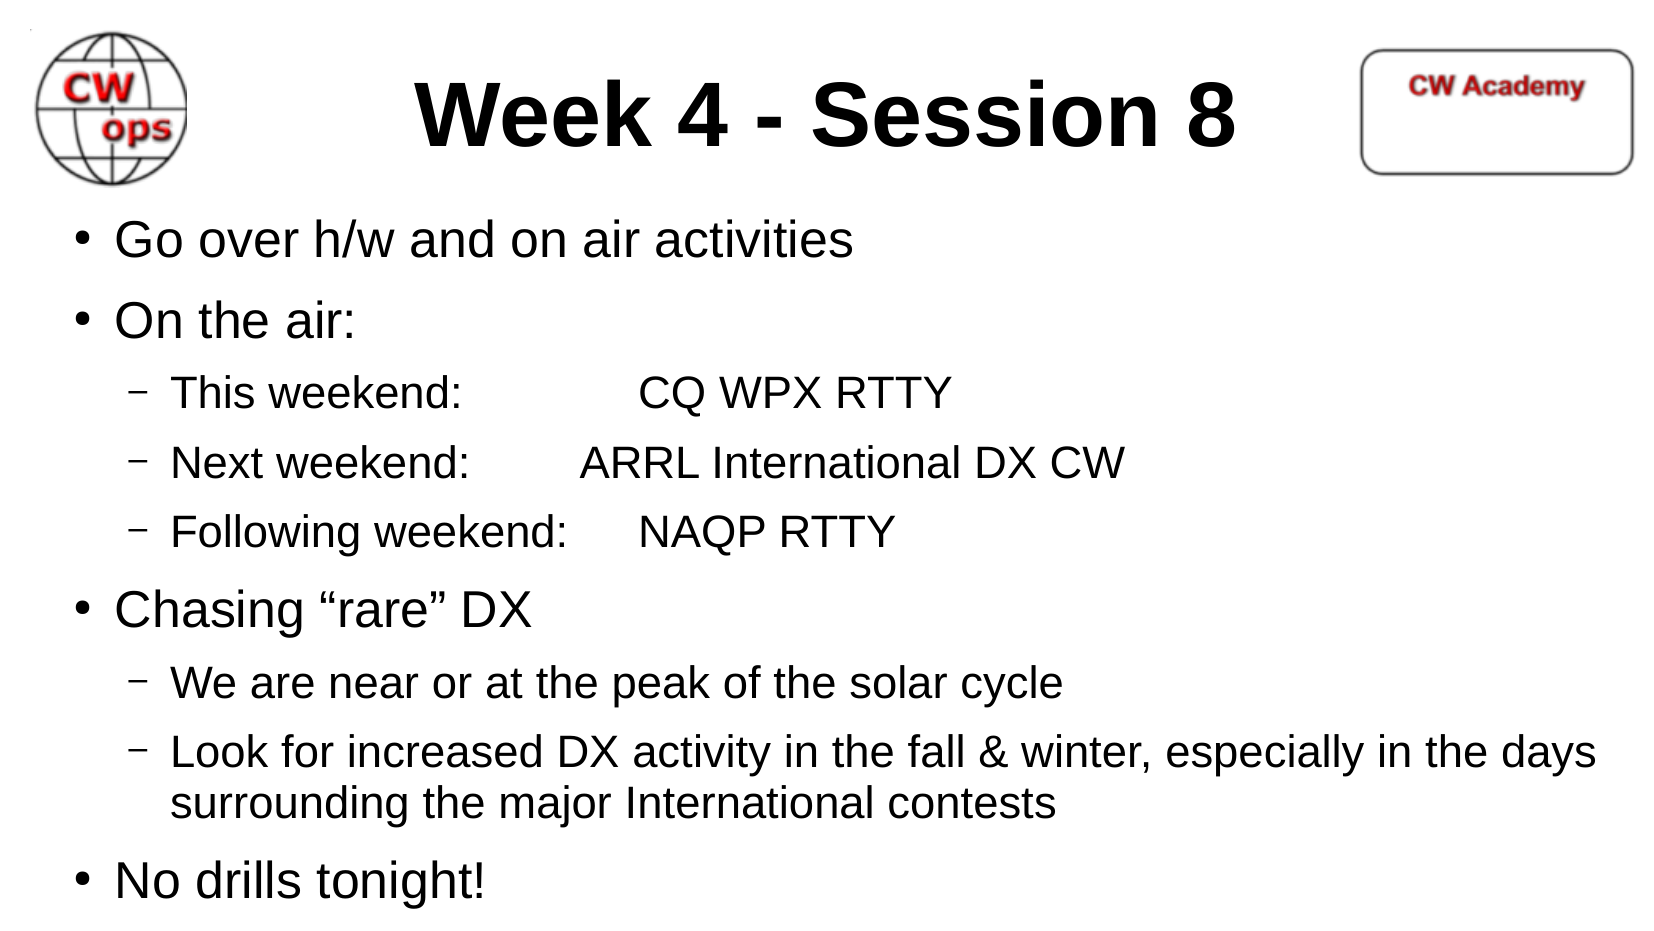

# Week 4 - Session 8
Go over h/w and on air activities
On the air:
This weekend: 			 			 		CQ WPX RTTY
Next weekend: 		 		ARRL International DX CW
Following weekend: 		NAQP RTTY
Chasing “rare” DX
We are near or at the peak of the solar cycle
Look for increased DX activity in the fall & winter, especially in the days surrounding the major International contests
No drills tonight!